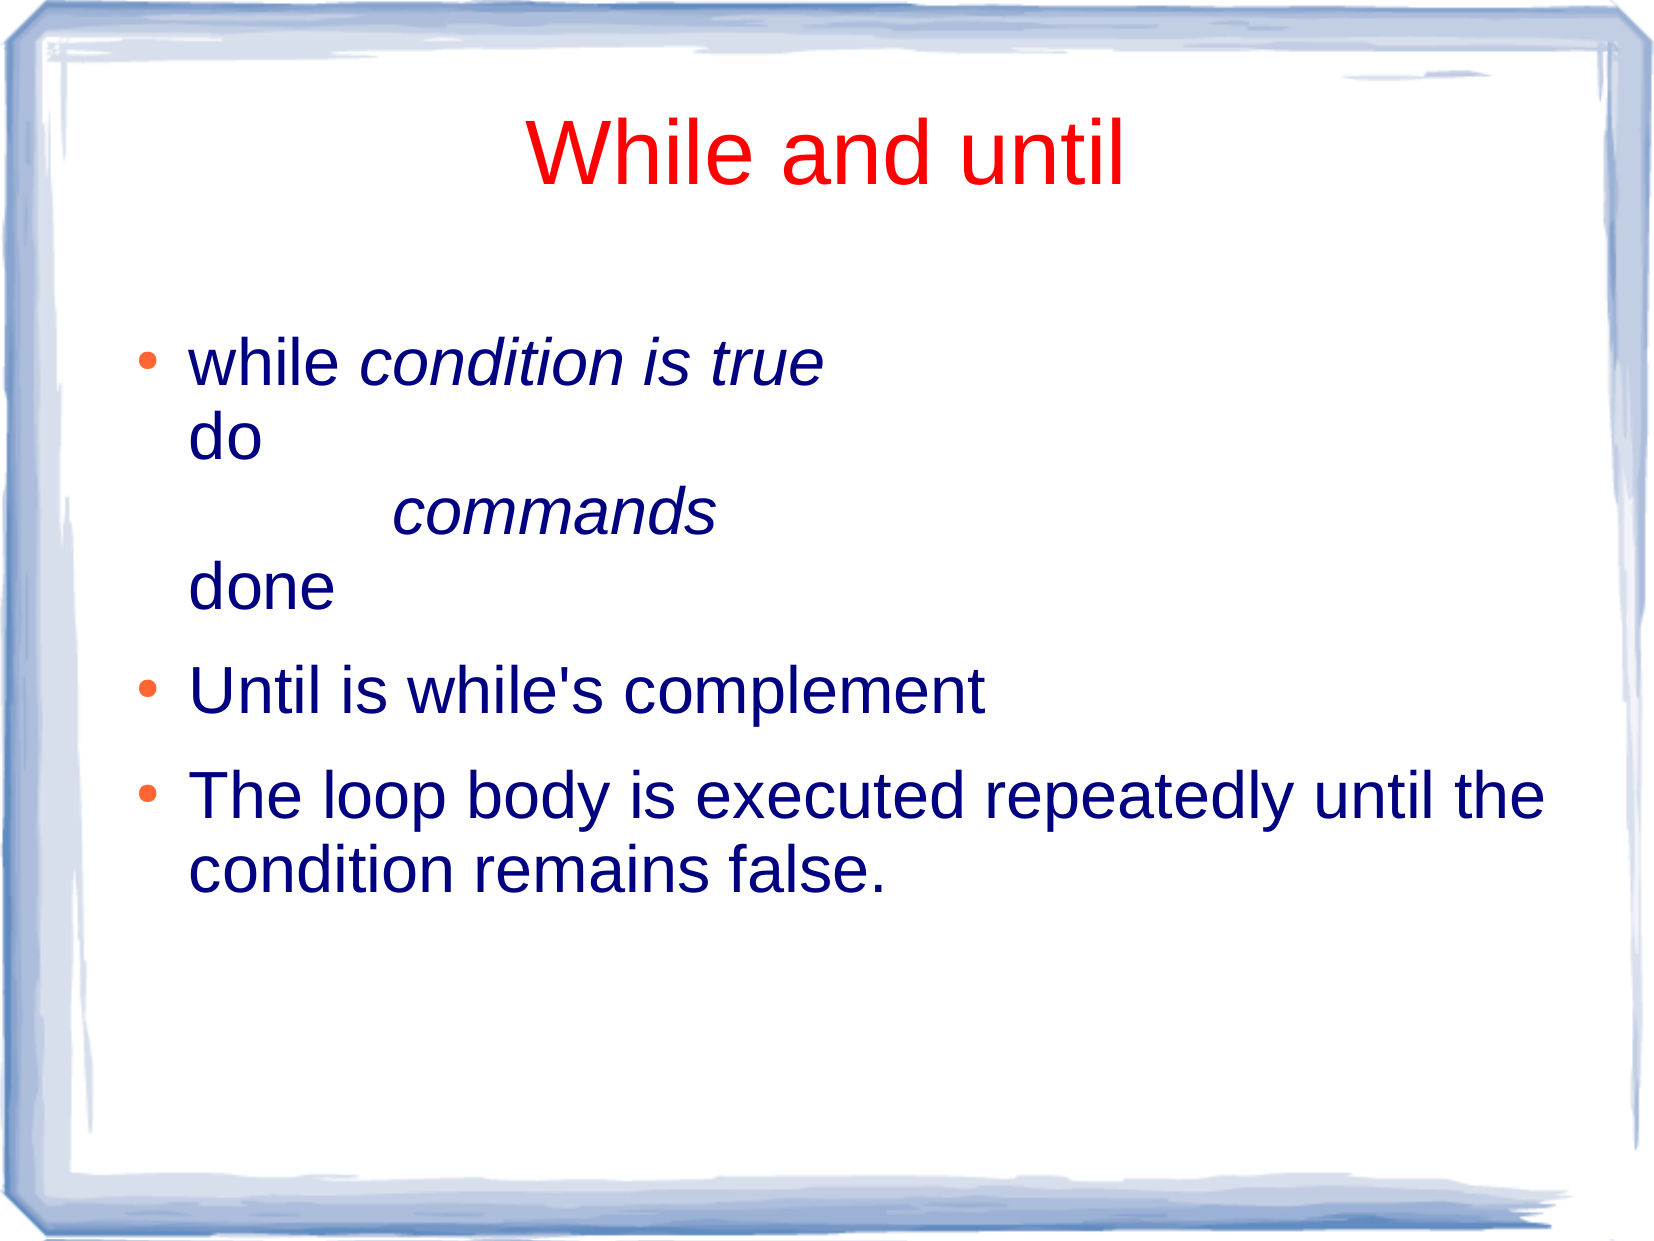

# While and until
while condition is true do commands done
Until is while's complement
The loop body is executed repeatedly until the condition remains false.